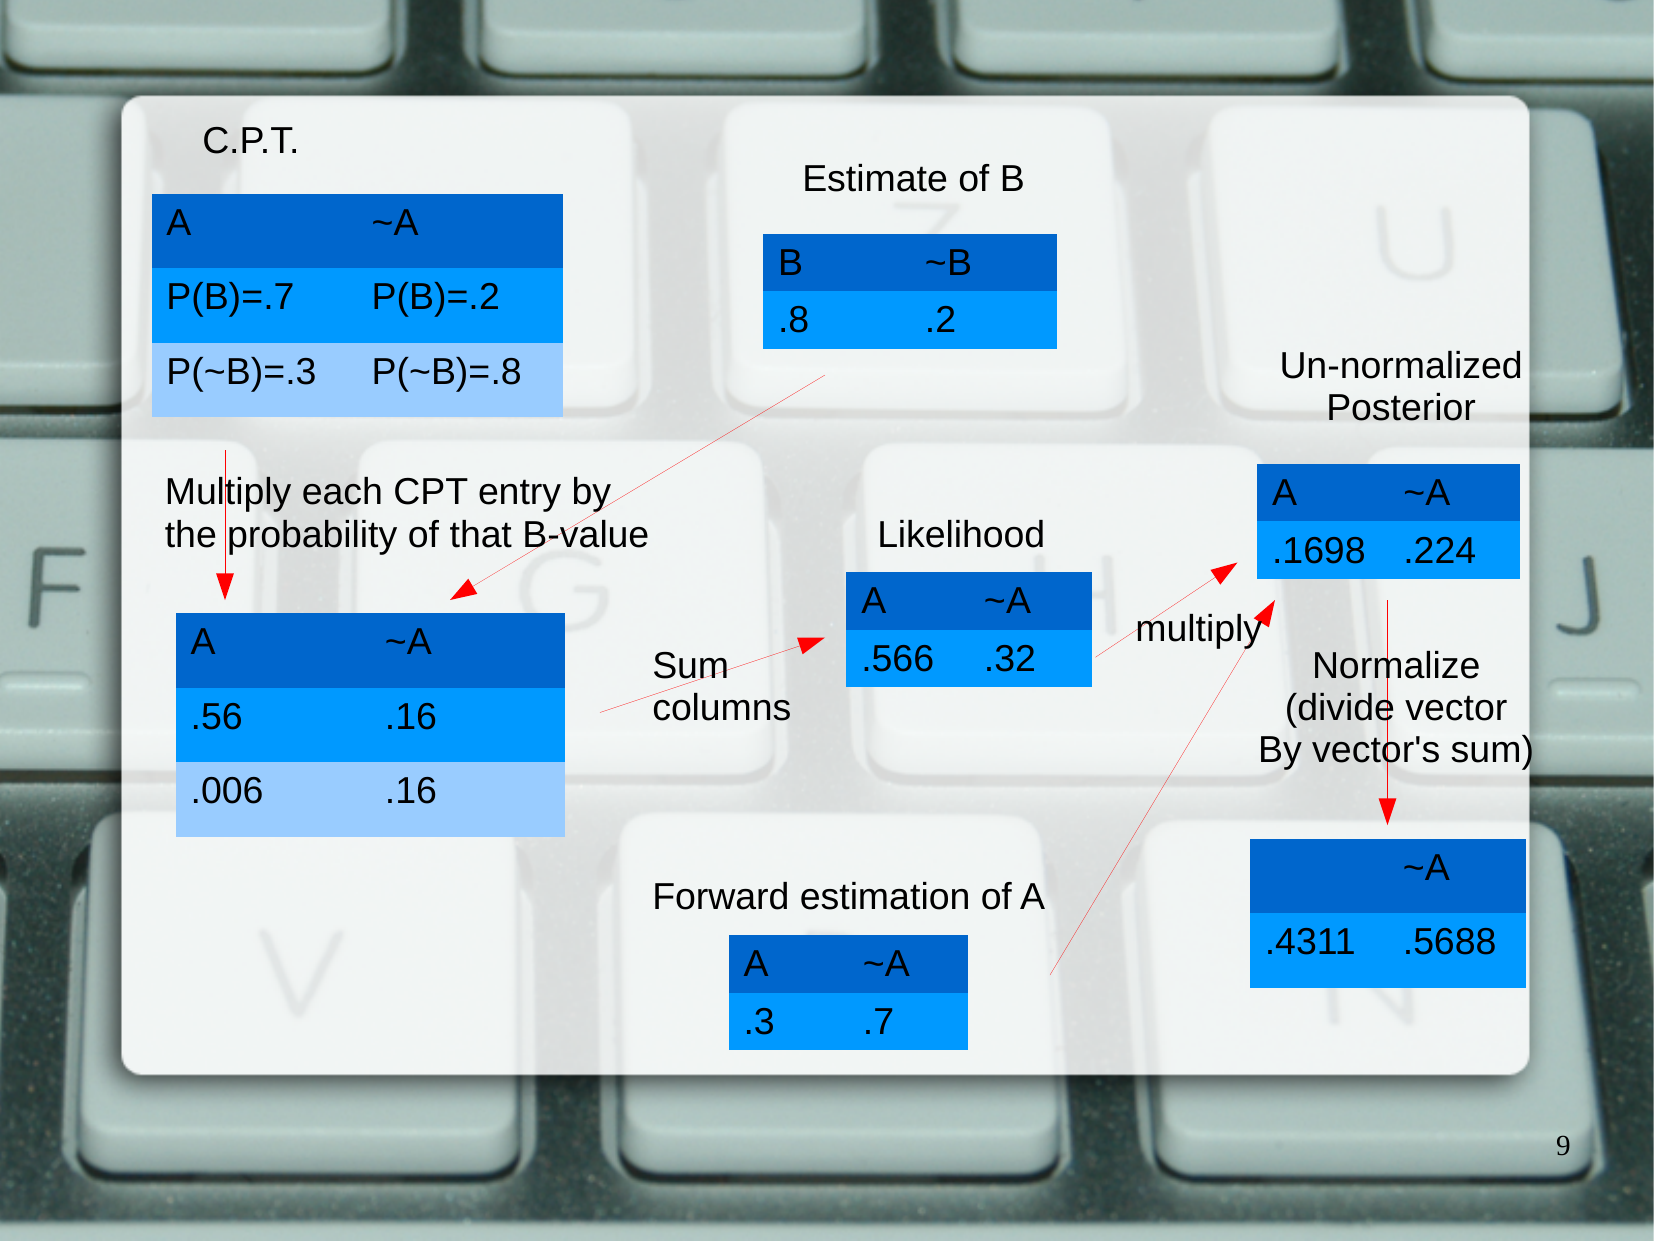

C.P.T.
Estimate of B
| A | ~A |
| --- | --- |
| P(B)=.7 | P(B)=.2 |
| P(~B)=.3 | P(~B)=.8 |
| B | ~B |
| --- | --- |
| .8 | .2 |
Un-normalized
Posterior
Multiply each CPT entry by
the probability of that B-value
| A | ~A |
| --- | --- |
| .1698 | .224 |
Likelihood
| A | ~A |
| --- | --- |
| .566 | .32 |
multiply
| A | ~A |
| --- | --- |
| .56 | .16 |
| .006 | .16 |
Sum
columns
Normalize
(divide vector
By vector's sum)
| | ~A |
| --- | --- |
| .4311 | .5688 |
Forward estimation of A
| A | ~A |
| --- | --- |
| .3 | .7 |
9